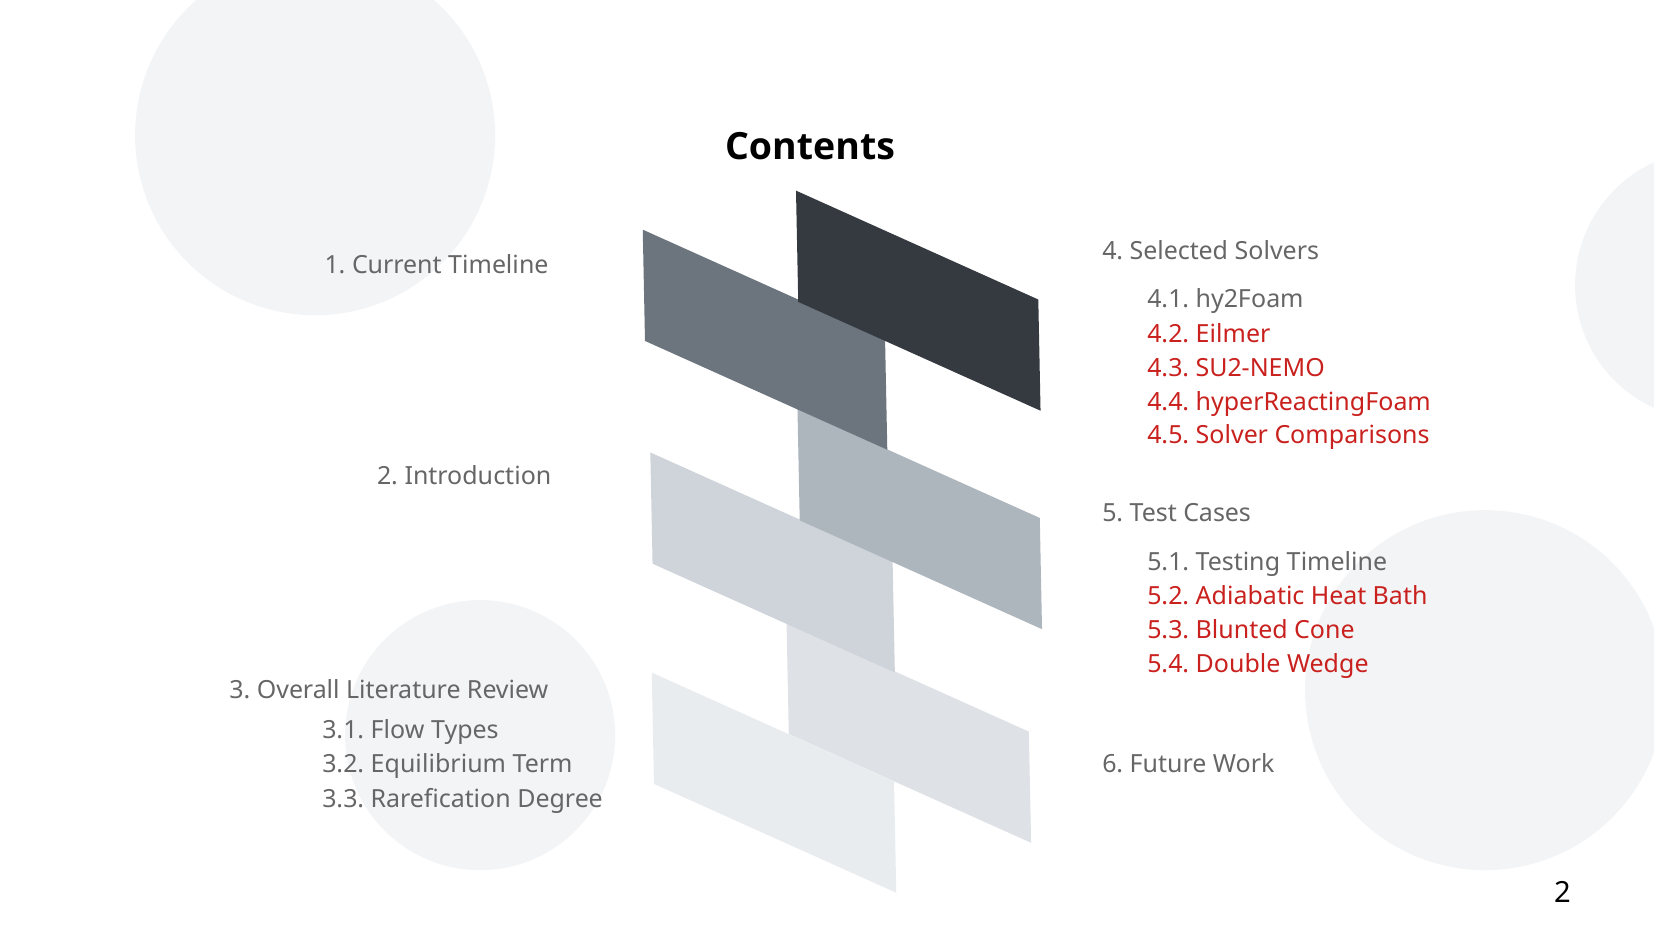

Contents
4. Selected Solvers
1. Current Timeline
	4.1. hy2Foam
	4.2. Eilmer
	4.3. SU2-NEMO
	4.4. hyperReactingFoam
	4.5. Solver Comparisons
2. Introduction
5. Test Cases
	5.1. Testing Timeline
	5.2. Adiabatic Heat Bath
	5.3. Blunted Cone
	5.4. Double Wedge
3. Overall Literature Review
	3.1. Flow Types
	3.2. Equilibrium Term
	3.3. Rarefication Degree
6. Future Work
2